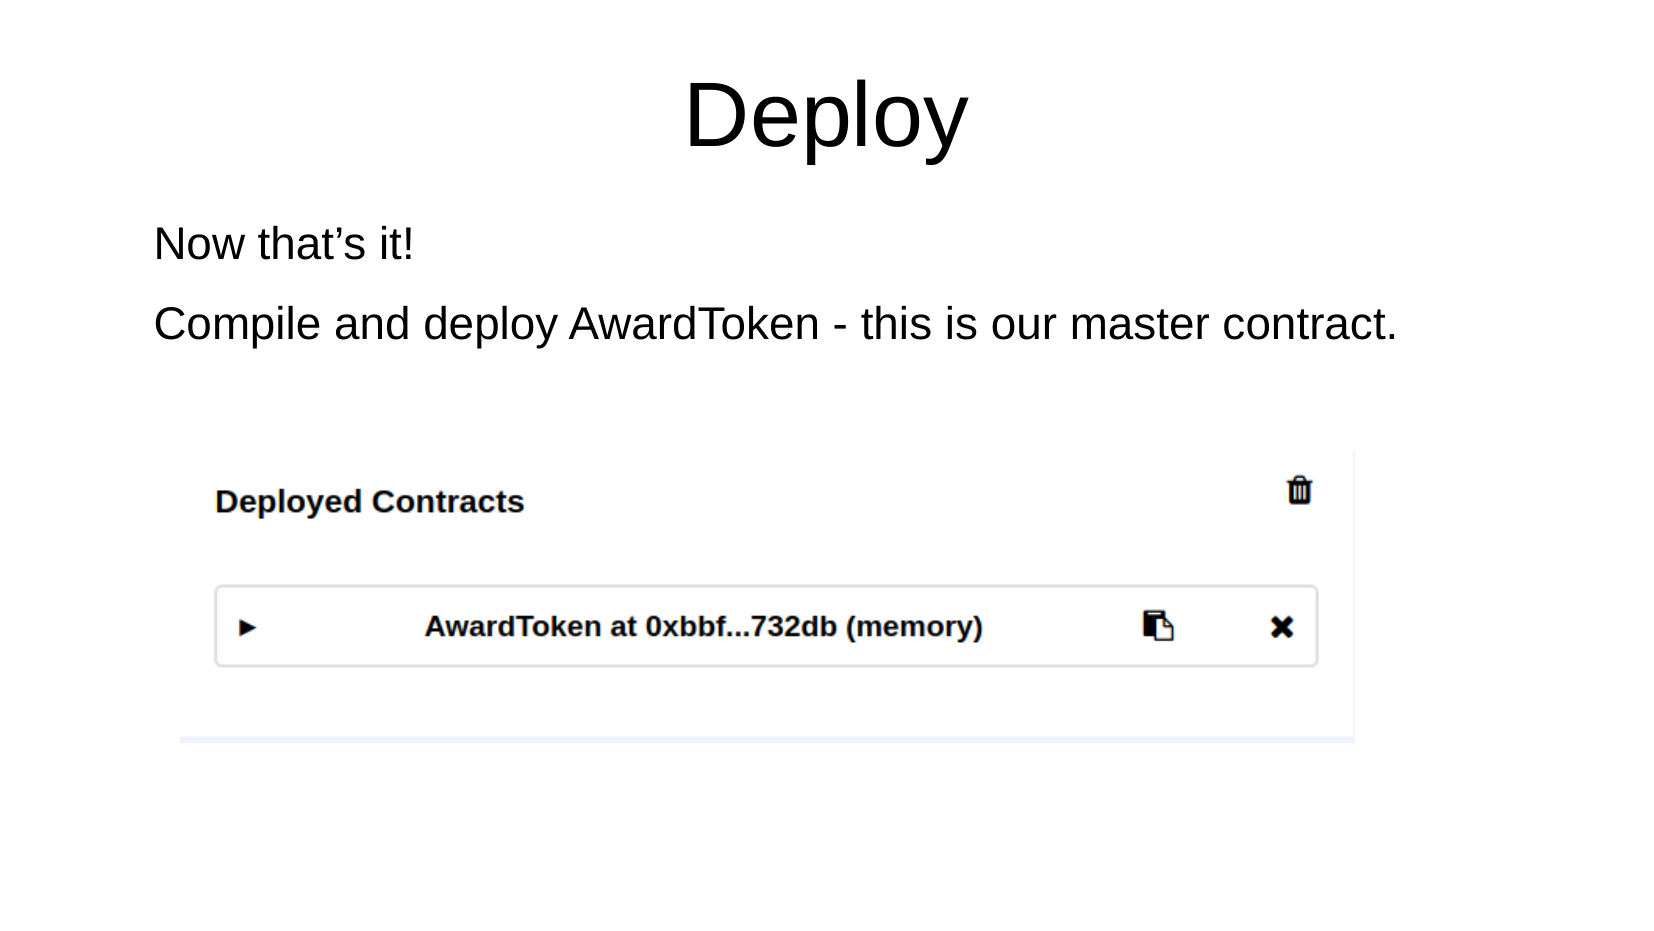

# Deploy
Now that’s it!
Compile and deploy AwardToken - this is our master contract.